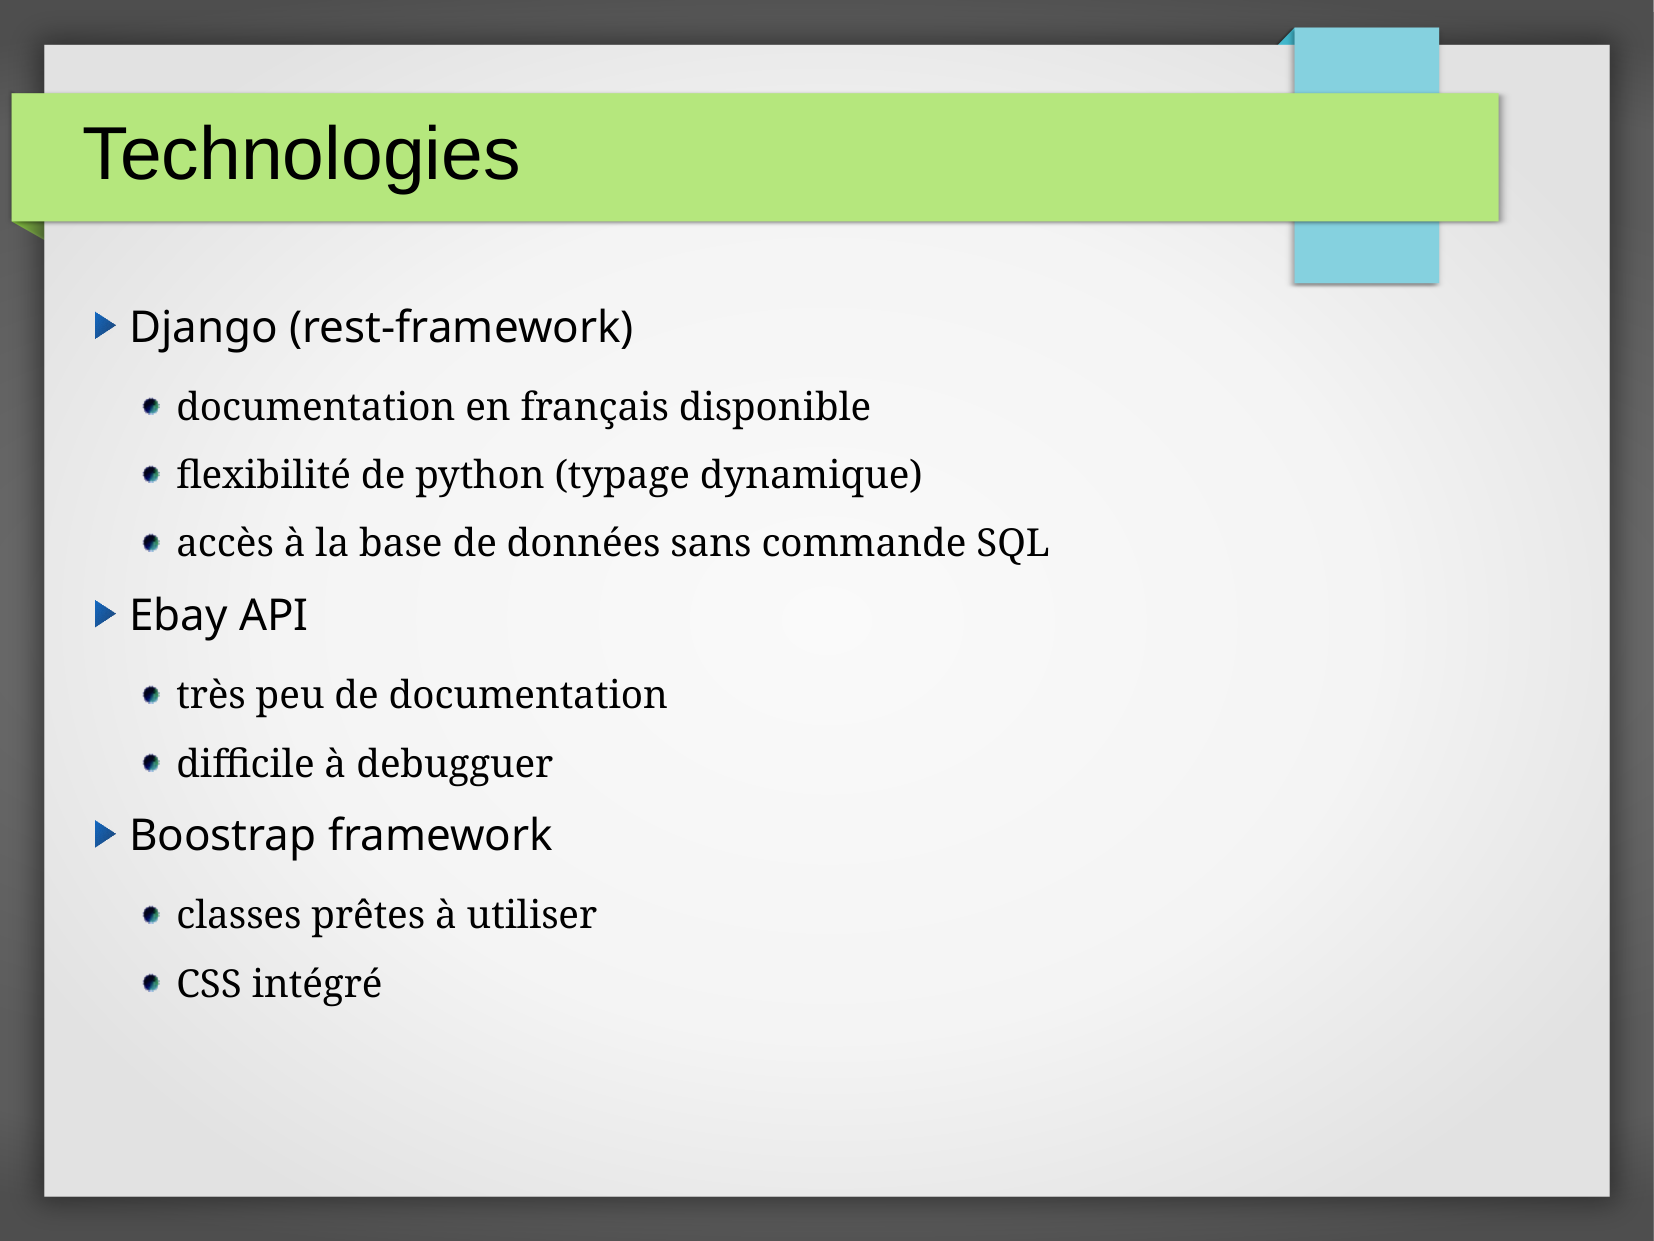

# Technologies
Django (rest-framework)
documentation en français disponible
flexibilité de python (typage dynamique)
accès à la base de données sans commande SQL
Ebay API
très peu de documentation
difficile à debugguer
Boostrap framework
classes prêtes à utiliser
CSS intégré